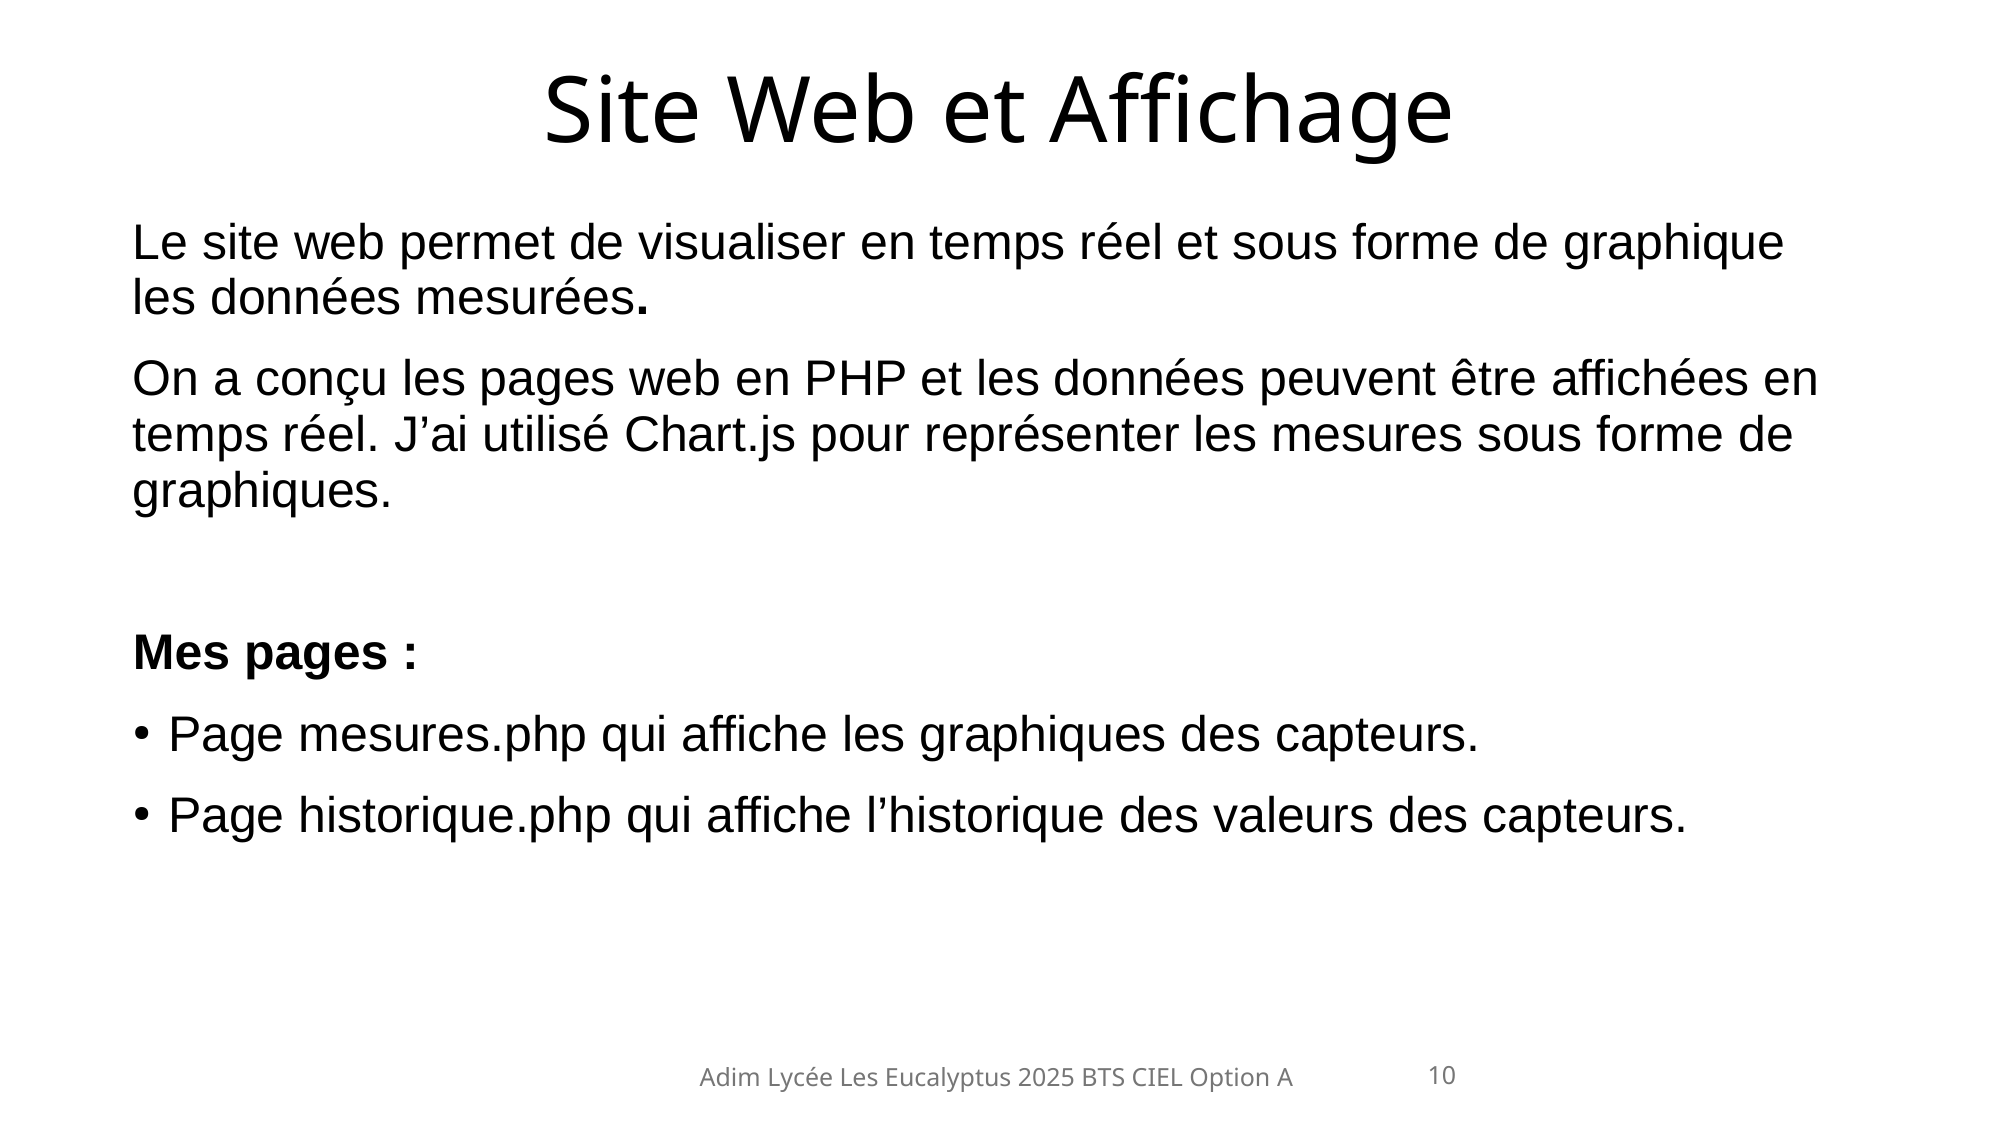

# Site Web et Affichage
Le site web permet de visualiser en temps réel et sous forme de graphique les données mesurées.
On a conçu les pages web en PHP et les données peuvent être affichées en temps réel. J’ai utilisé Chart.js pour représenter les mesures sous forme de graphiques.
Mes pages :
Page mesures.php qui affiche les graphiques des capteurs.
Page historique.php qui affiche l’historique des valeurs des capteurs.
Adim Lycée Les Eucalyptus 2025 BTS CIEL Option A